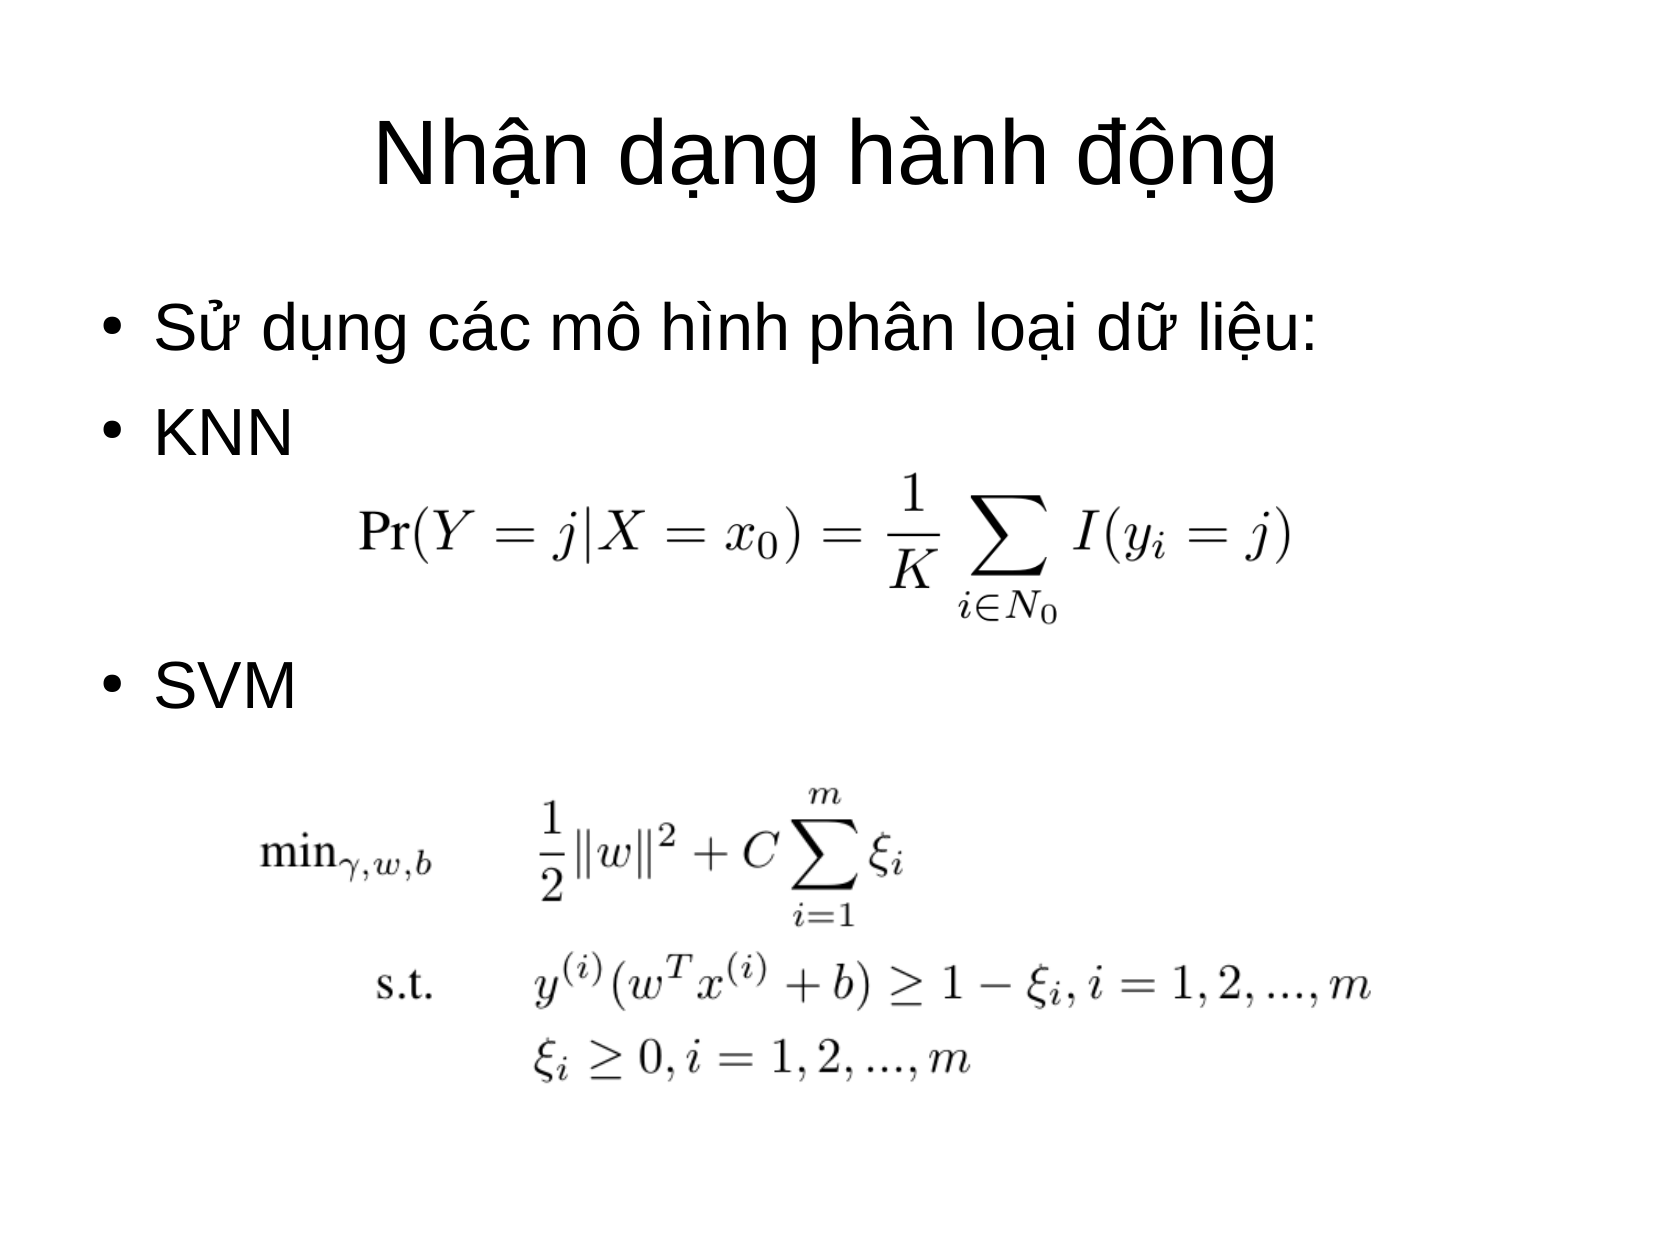

# Nhận dạng hành động
Sử dụng các mô hình phân loại dữ liệu:
KNN
SVM